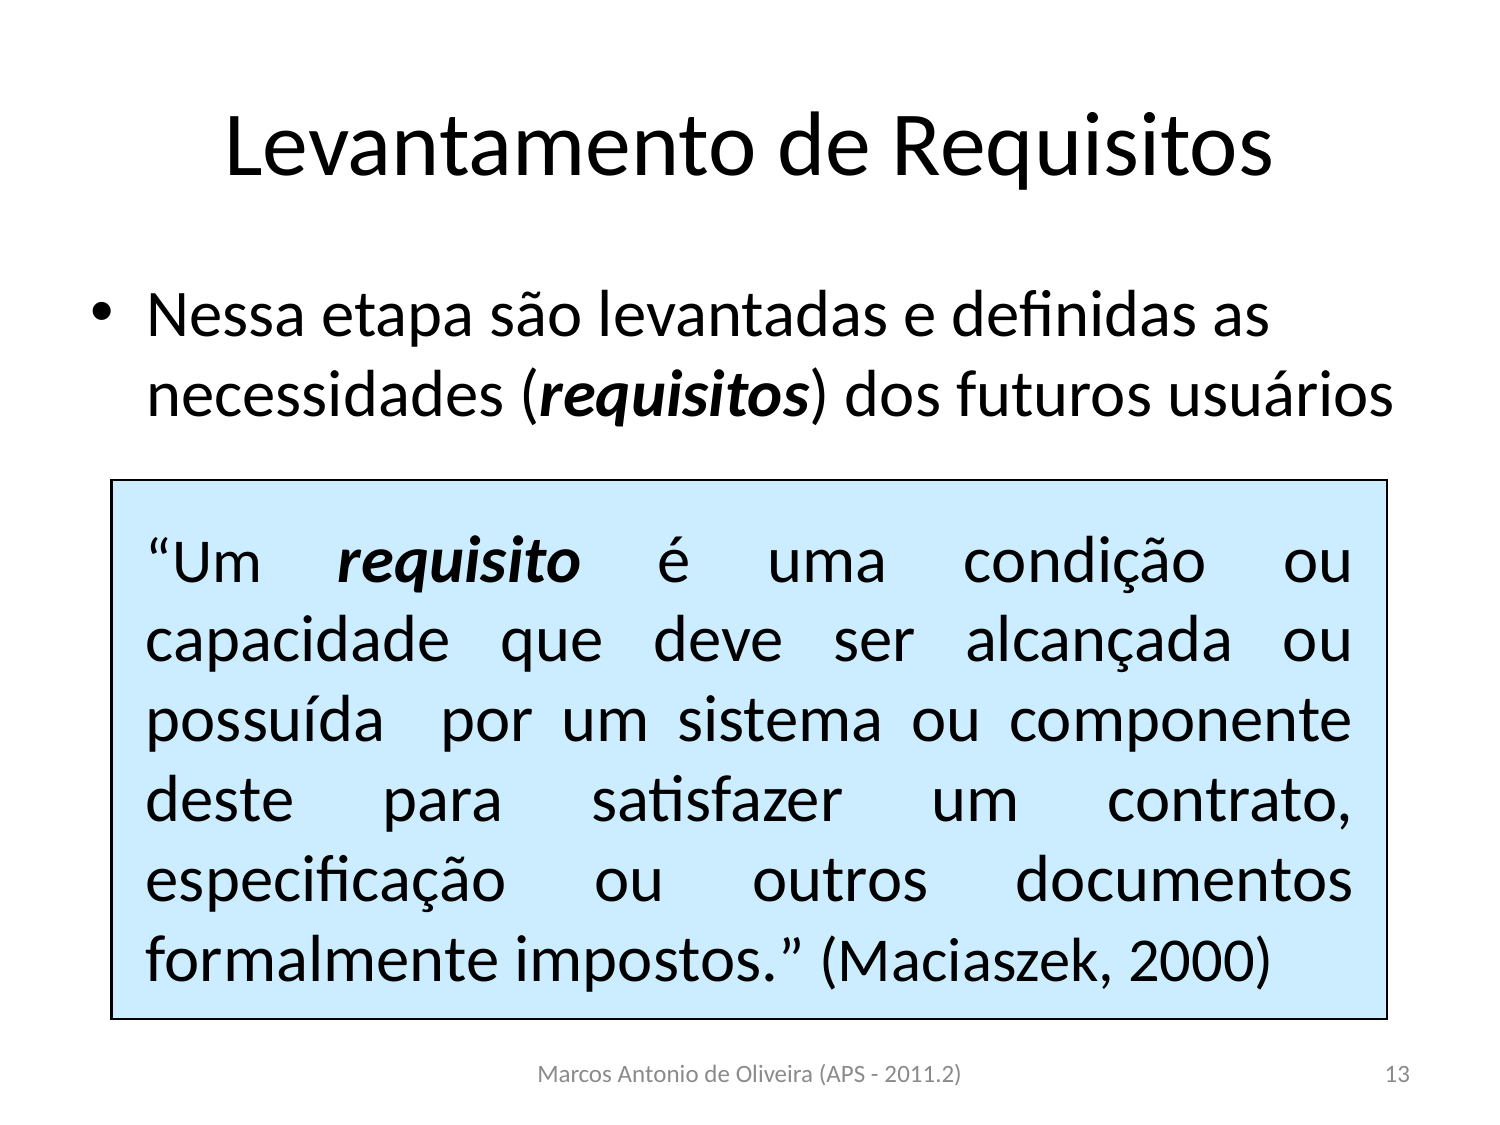

# Levantamento de Requisitos
Nessa etapa são levantadas e definidas as necessidades (requisitos) dos futuros usuários
“Um requisito é uma condição ou capacidade que deve ser alcançada ou possuída por um sistema ou componente deste para satisfazer um contrato, especificação ou outros documentos formalmente impostos.” (Maciaszek, 2000)
Marcos Antonio de Oliveira (APS - 2011.2)